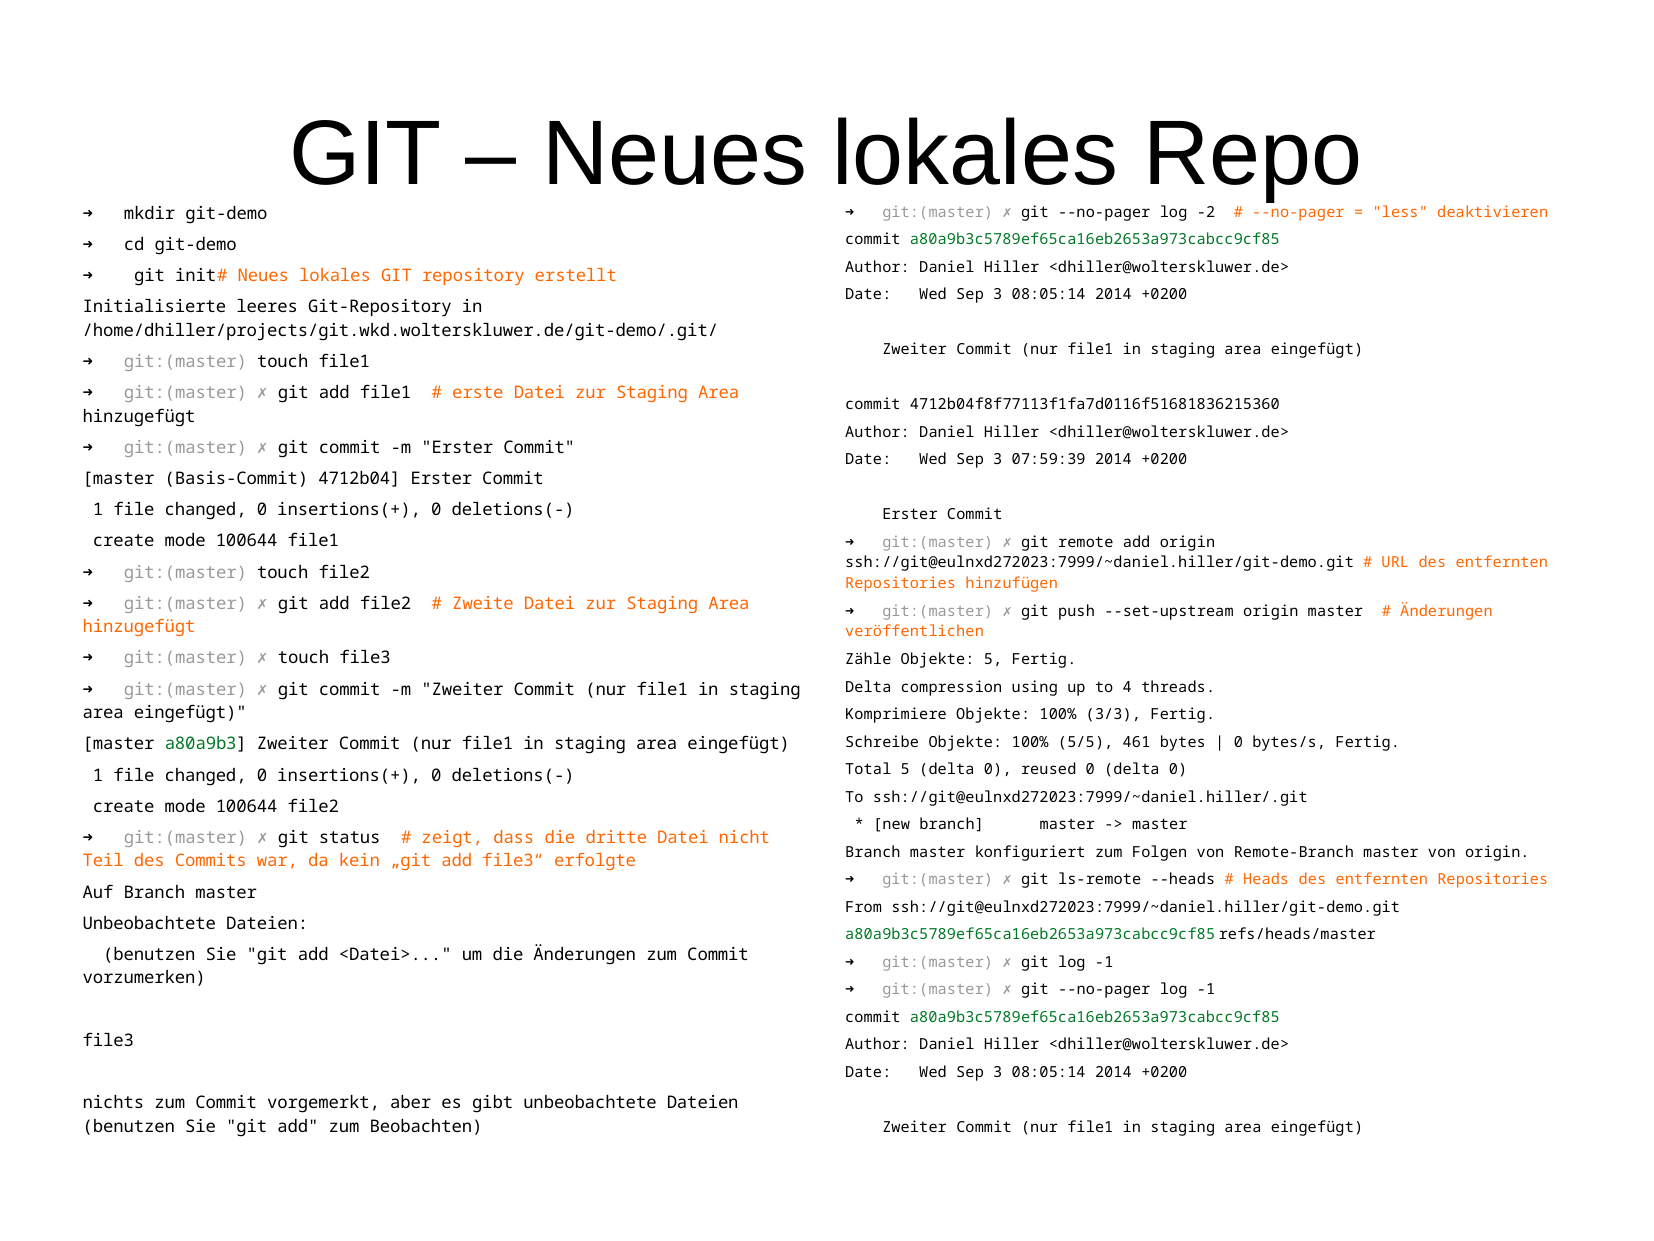

# GIT – Neues lokales Repo
➜ mkdir git-demo
➜ cd git-demo
➜ git init	# Neues lokales GIT repository erstellt
Initialisierte leeres Git-Repository in /home/dhiller/projects/git.wkd.wolterskluwer.de/git-demo/.git/
➜ git:(master) touch file1
➜ git:(master) ✗ git add file1 # erste Datei zur Staging Area hinzugefügt
➜ git:(master) ✗ git commit -m "Erster Commit"
[master (Basis-Commit) 4712b04] Erster Commit
 1 file changed, 0 insertions(+), 0 deletions(-)
 create mode 100644 file1
➜ git:(master) touch file2
➜ git:(master) ✗ git add file2 # Zweite Datei zur Staging Area hinzugefügt
➜ git:(master) ✗ touch file3
➜ git:(master) ✗ git commit -m "Zweiter Commit (nur file1 in staging area eingefügt)"
[master a80a9b3] Zweiter Commit (nur file1 in staging area eingefügt)
 1 file changed, 0 insertions(+), 0 deletions(-)
 create mode 100644 file2
➜ git:(master) ✗ git status # zeigt, dass die dritte Datei nicht Teil des Commits war, da kein „git add file3“ erfolgte
Auf Branch master
Unbeobachtete Dateien:
 (benutzen Sie "git add <Datei>..." um die Änderungen zum Commit vorzumerken)
file3
nichts zum Commit vorgemerkt, aber es gibt unbeobachtete Dateien (benutzen Sie "git add" zum Beobachten)
➜ git:(master) ✗ git --no-pager log -2 # --no-pager = "less" deaktivieren
commit a80a9b3c5789ef65ca16eb2653a973cabcc9cf85
Author: Daniel Hiller <dhiller@wolterskluwer.de>
Date: Wed Sep 3 08:05:14 2014 +0200
 Zweiter Commit (nur file1 in staging area eingefügt)
commit 4712b04f8f77113f1fa7d0116f51681836215360
Author: Daniel Hiller <dhiller@wolterskluwer.de>
Date: Wed Sep 3 07:59:39 2014 +0200
 Erster Commit
➜ git:(master) ✗ git remote add origin ssh://git@eulnxd272023:7999/~daniel.hiller/git-demo.git # URL des entfernten Repositories hinzufügen
➜ git:(master) ✗ git push --set-upstream origin master # Änderungen veröffentlichen
Zähle Objekte: 5, Fertig.
Delta compression using up to 4 threads.
Komprimiere Objekte: 100% (3/3), Fertig.
Schreibe Objekte: 100% (5/5), 461 bytes | 0 bytes/s, Fertig.
Total 5 (delta 0), reused 0 (delta 0)
To ssh://git@eulnxd272023:7999/~daniel.hiller/.git
 * [new branch] master -> master
Branch master konfiguriert zum Folgen von Remote-Branch master von origin.
➜ git:(master) ✗ git ls-remote --heads # Heads des entfernten Repositories
From ssh://git@eulnxd272023:7999/~daniel.hiller/git-demo.git
a80a9b3c5789ef65ca16eb2653a973cabcc9cf85	refs/heads/master
➜ git:(master) ✗ git log -1
➜ git:(master) ✗ git --no-pager log -1
commit a80a9b3c5789ef65ca16eb2653a973cabcc9cf85
Author: Daniel Hiller <dhiller@wolterskluwer.de>
Date: Wed Sep 3 08:05:14 2014 +0200
 Zweiter Commit (nur file1 in staging area eingefügt)